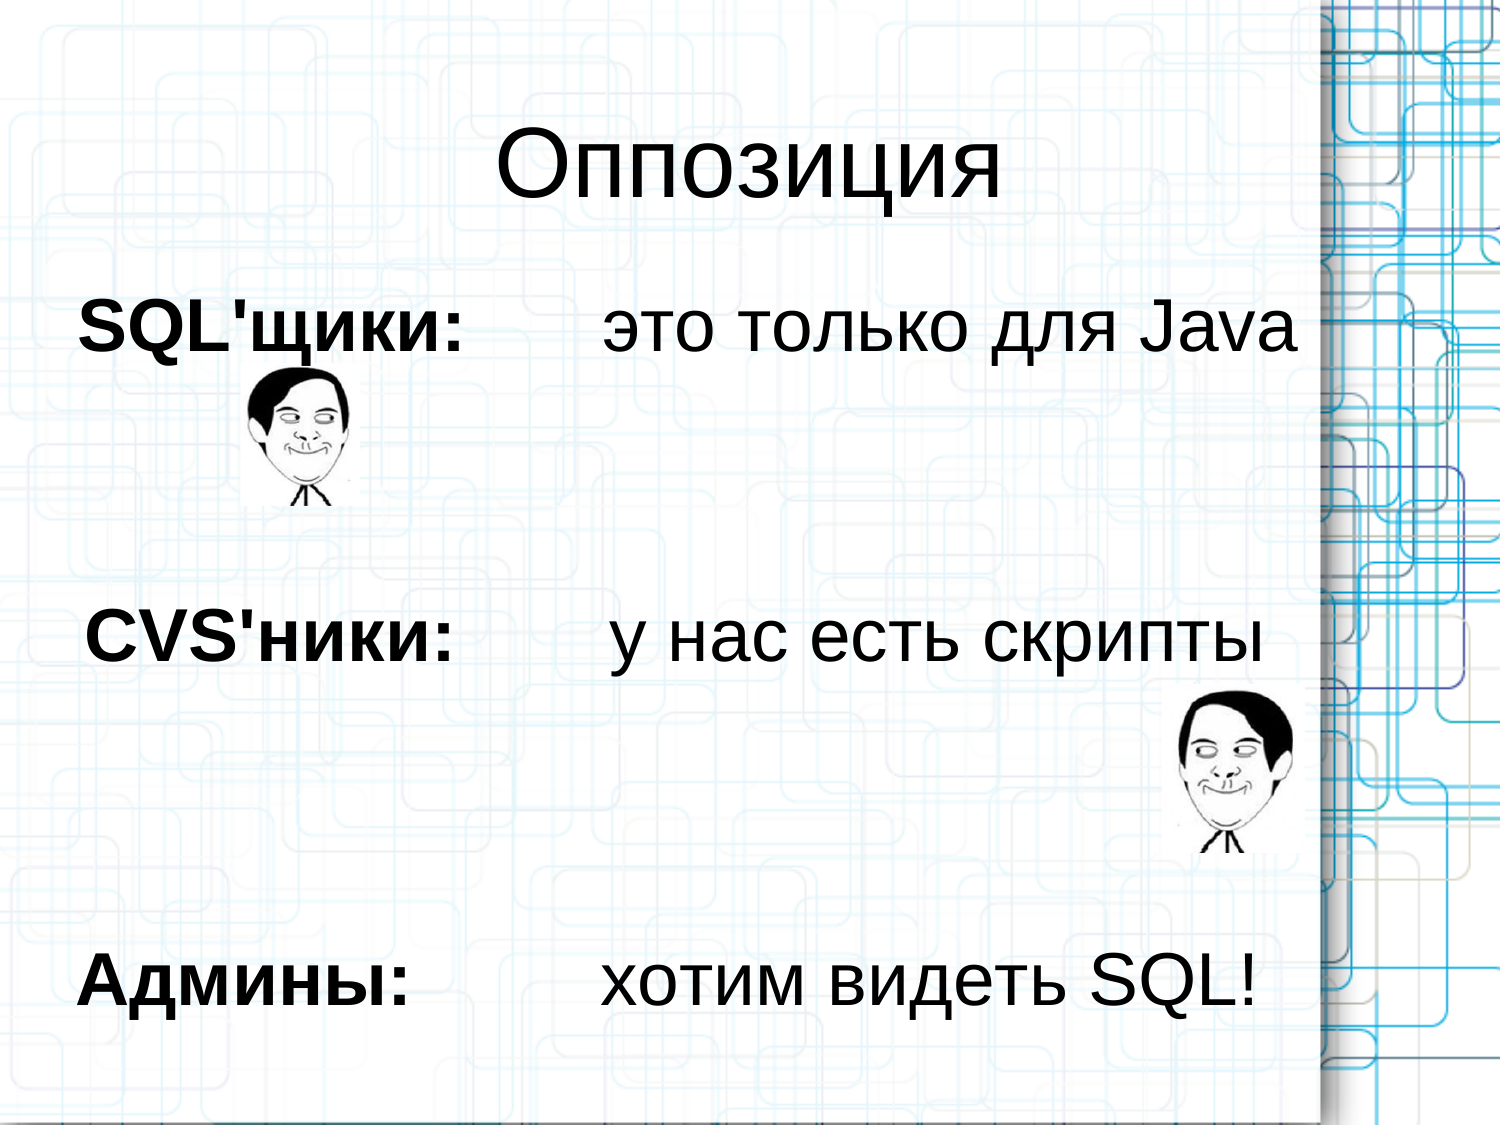

# Оппозиция
SQL'щики: 		это только для Java
CVS'ники: 		у нас есть скрипты
Админы: 			хотим видеть SQL!